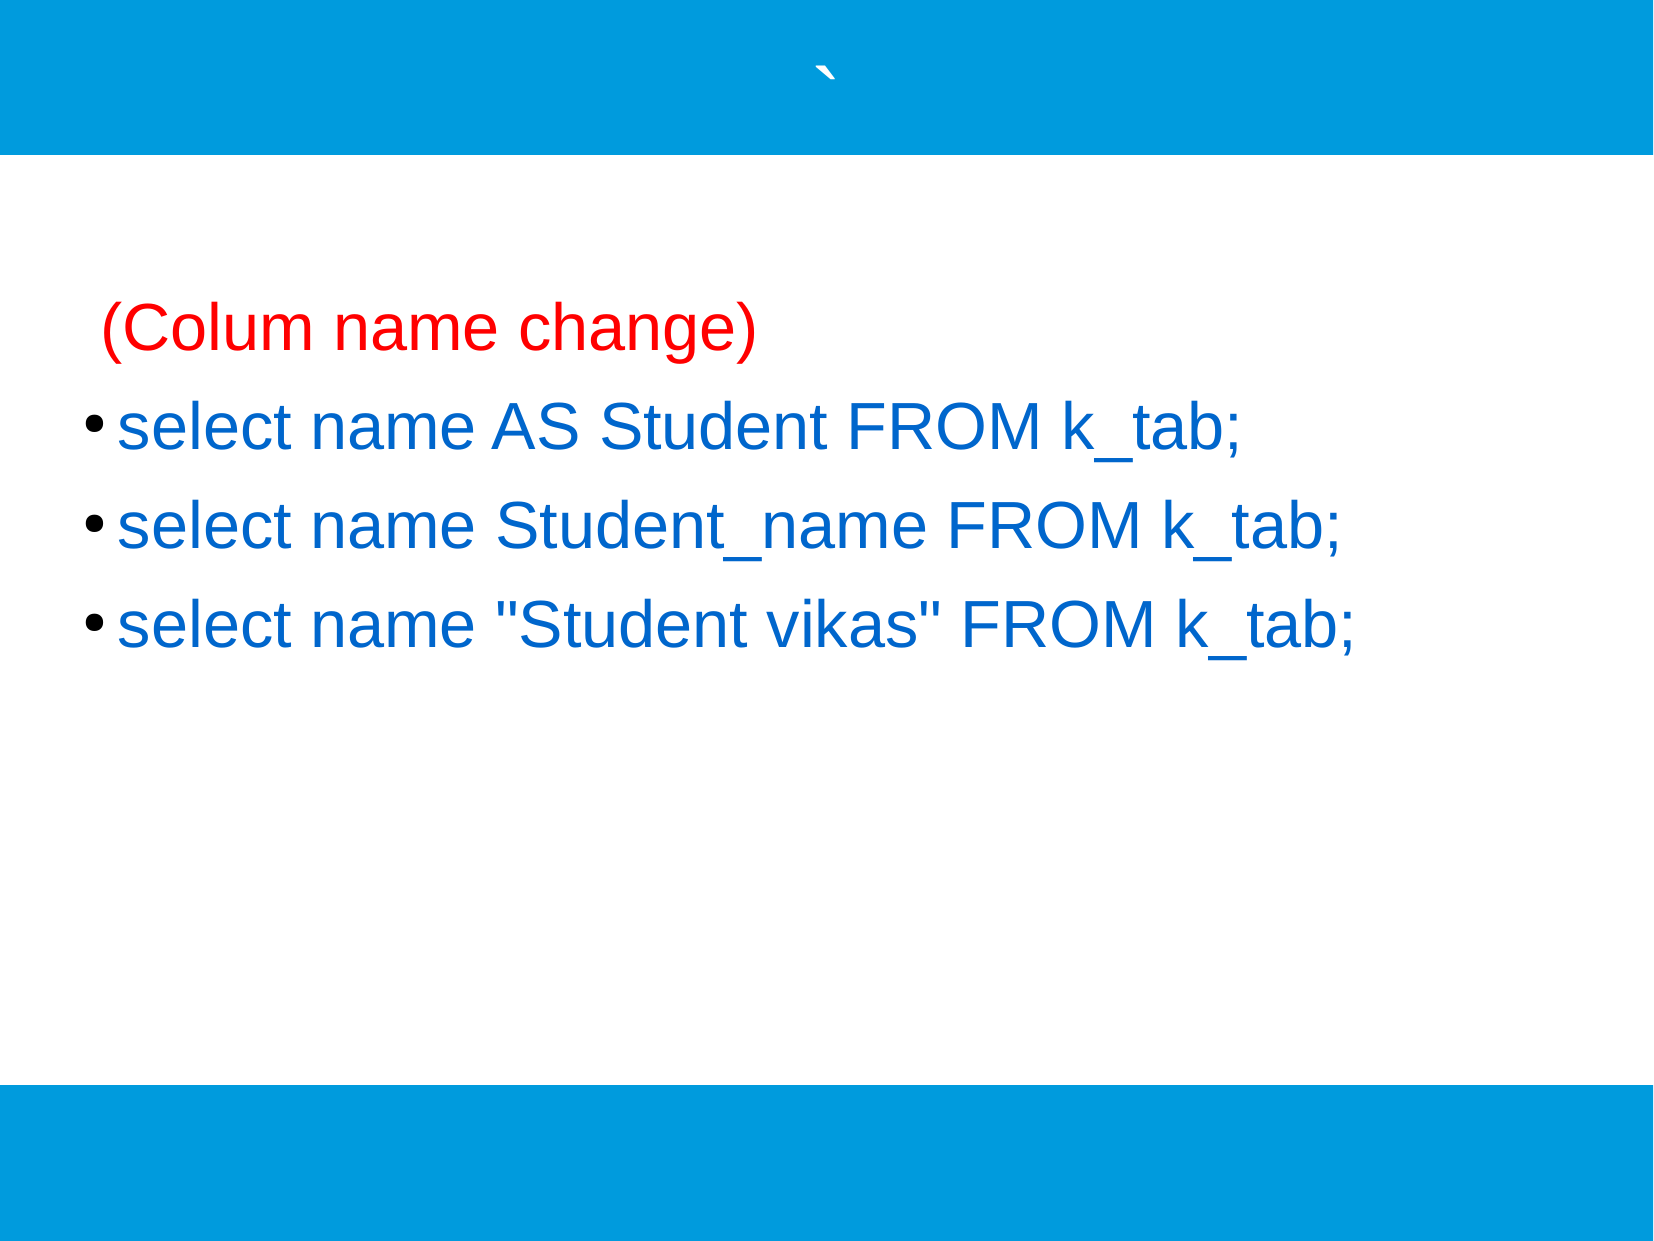

# `
(Colum name change)
select name AS Student FROM k_tab;
select name Student_name FROM k_tab;
select name "Student vikas" FROM k_tab;